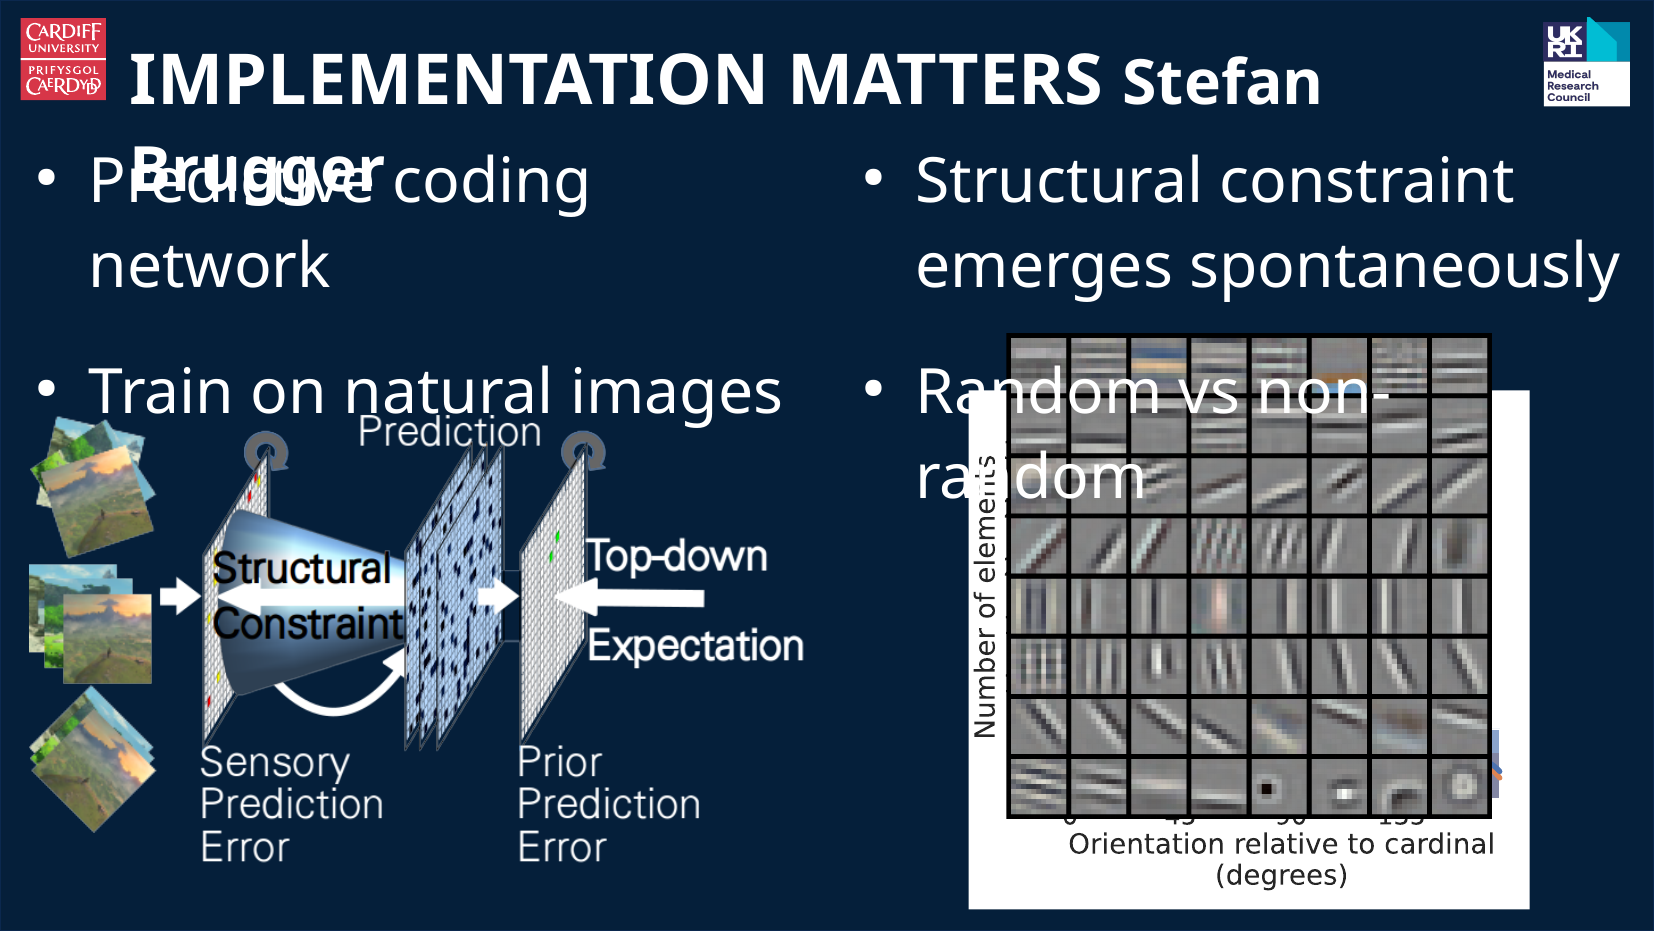

# IMPLEMENTATION MATTERS Stefan Brugger
Predictive coding network
Train on natural images
Structural constraint emerges spontaneously
Random vs non-random